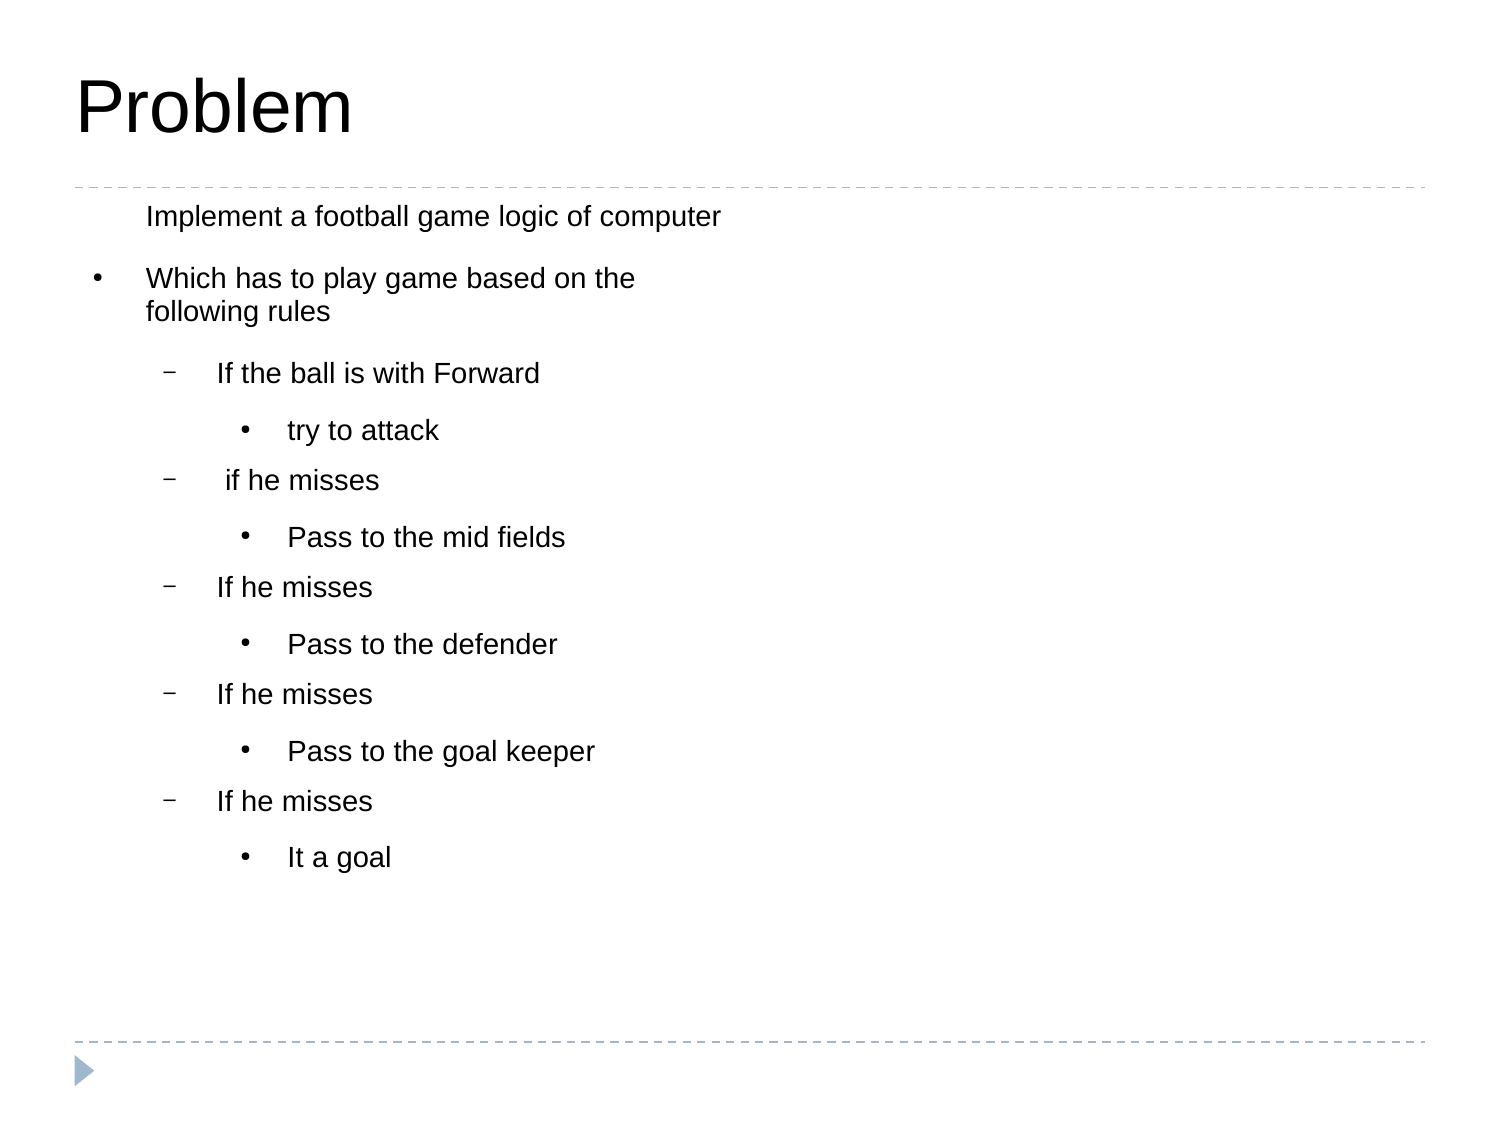

# Problem
Implement a football game logic of computer
Which has to play game based on the following rules
If the ball is with Forward
try to attack
 if he misses
Pass to the mid fields
If he misses
Pass to the defender
If he misses
Pass to the goal keeper
If he misses
It a goal